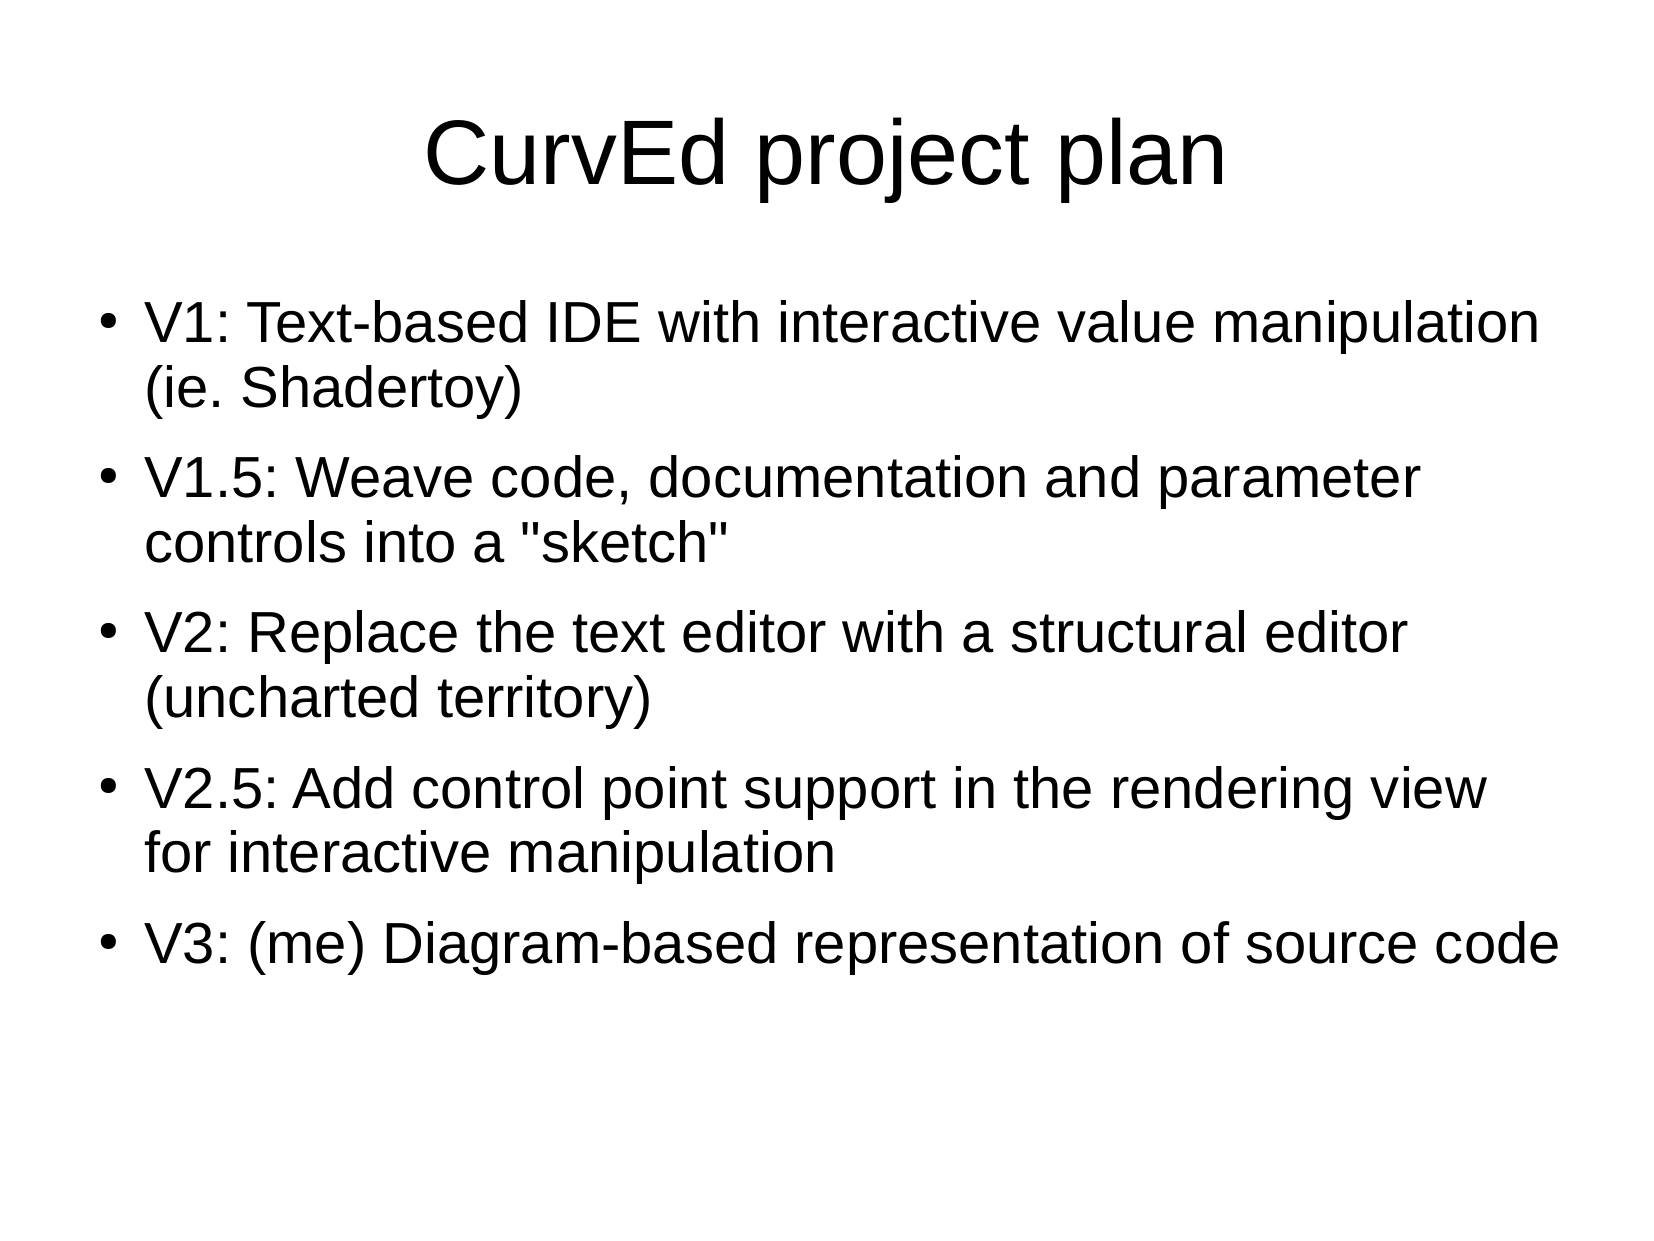

# CurvEd project plan
V1: Text-based IDE with interactive value manipulation (ie. Shadertoy)
V1.5: Weave code, documentation and parameter controls into a "sketch"
V2: Replace the text editor with a structural editor (uncharted territory)
V2.5: Add control point support in the rendering view for interactive manipulation
V3: (me) Diagram-based representation of source code